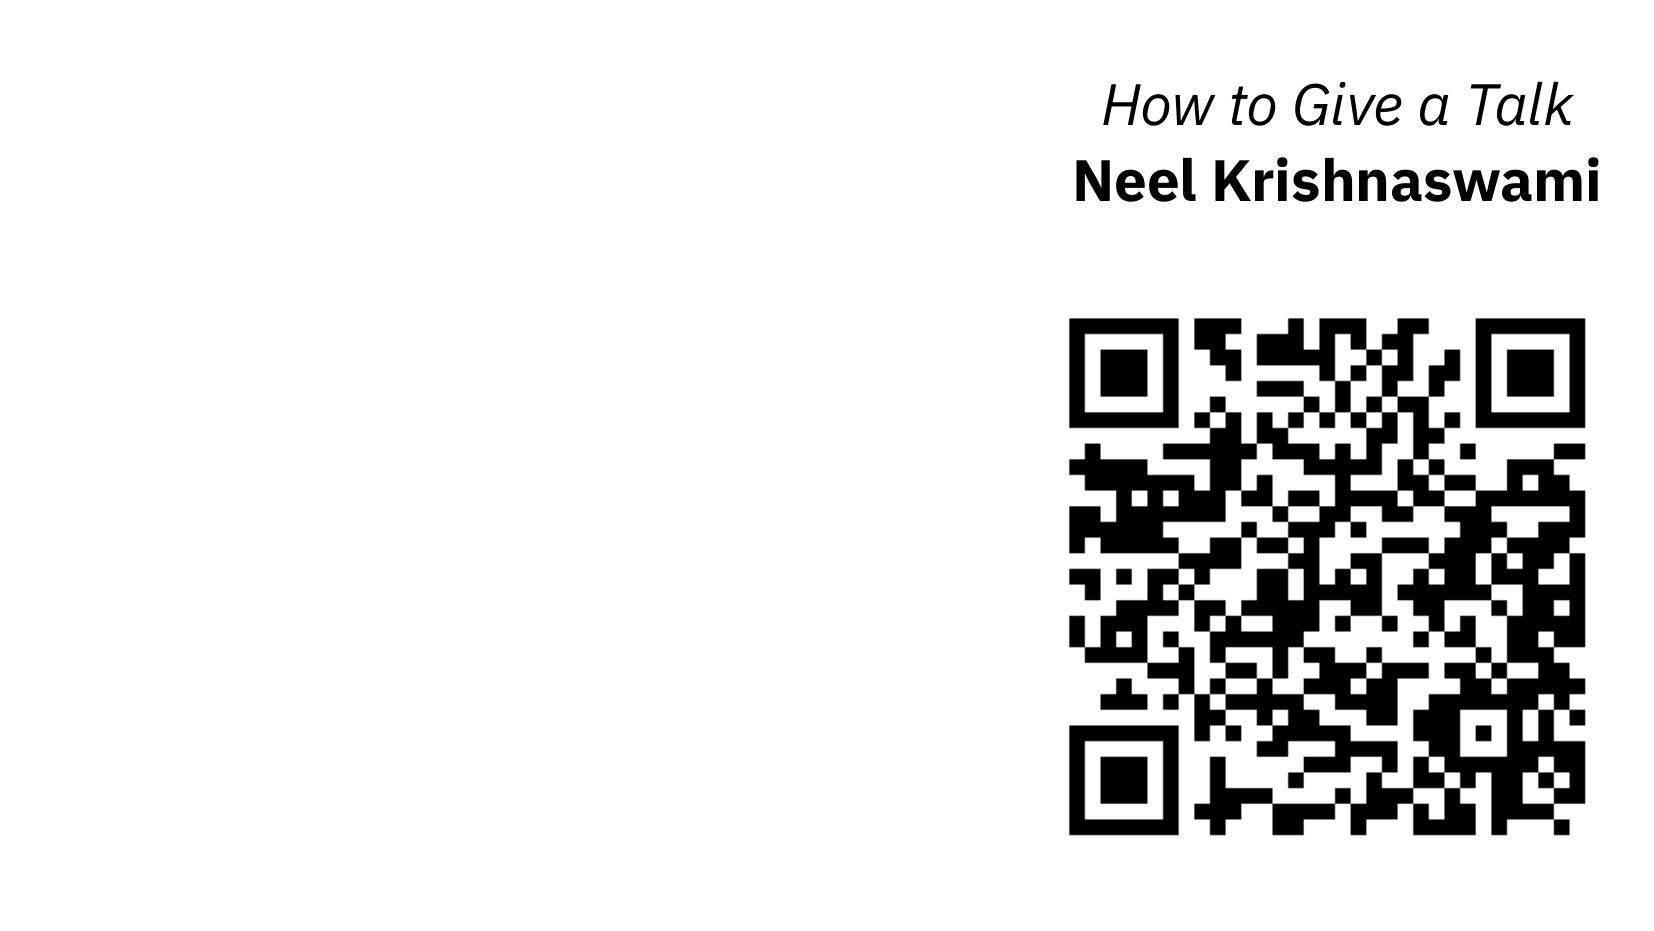

# 🏗
How to Give a Talk
Neel Krishnaswami